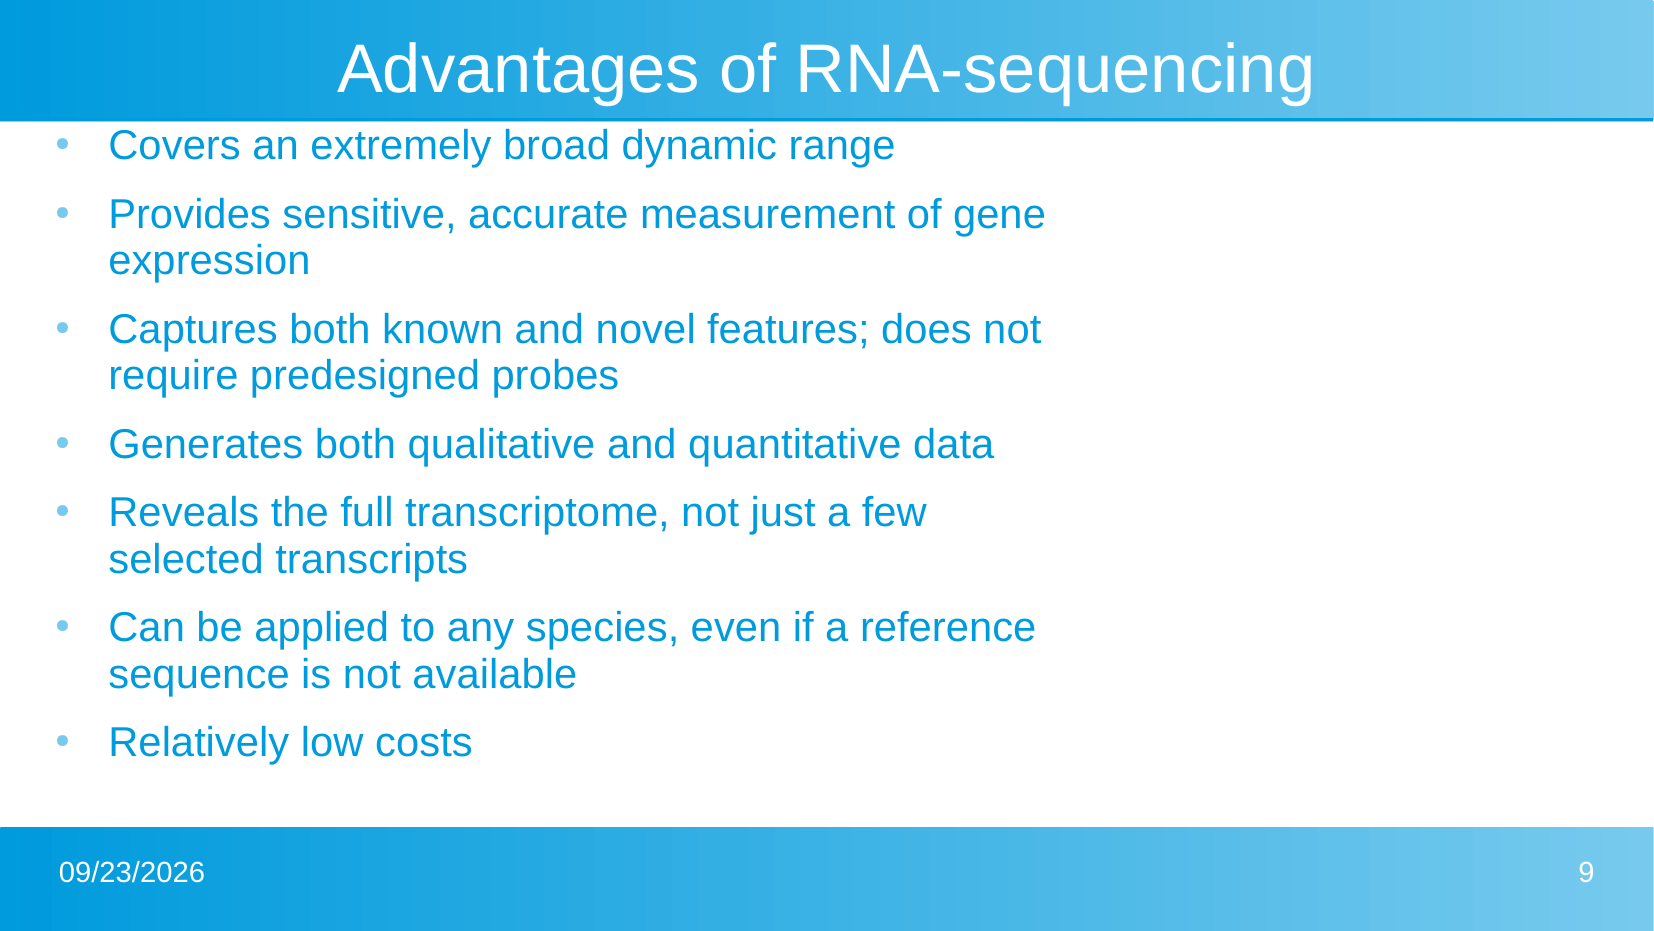

# Advantages of RNA-sequencing
Covers an extremely broad dynamic range
Provides sensitive, accurate measurement of gene expression
Captures both known and novel features; does not require predesigned probes
Generates both qualitative and quantitative data
Reveals the full transcriptome, not just a few selected transcripts
Can be applied to any species, even if a reference sequence is not available
Relatively low costs
9